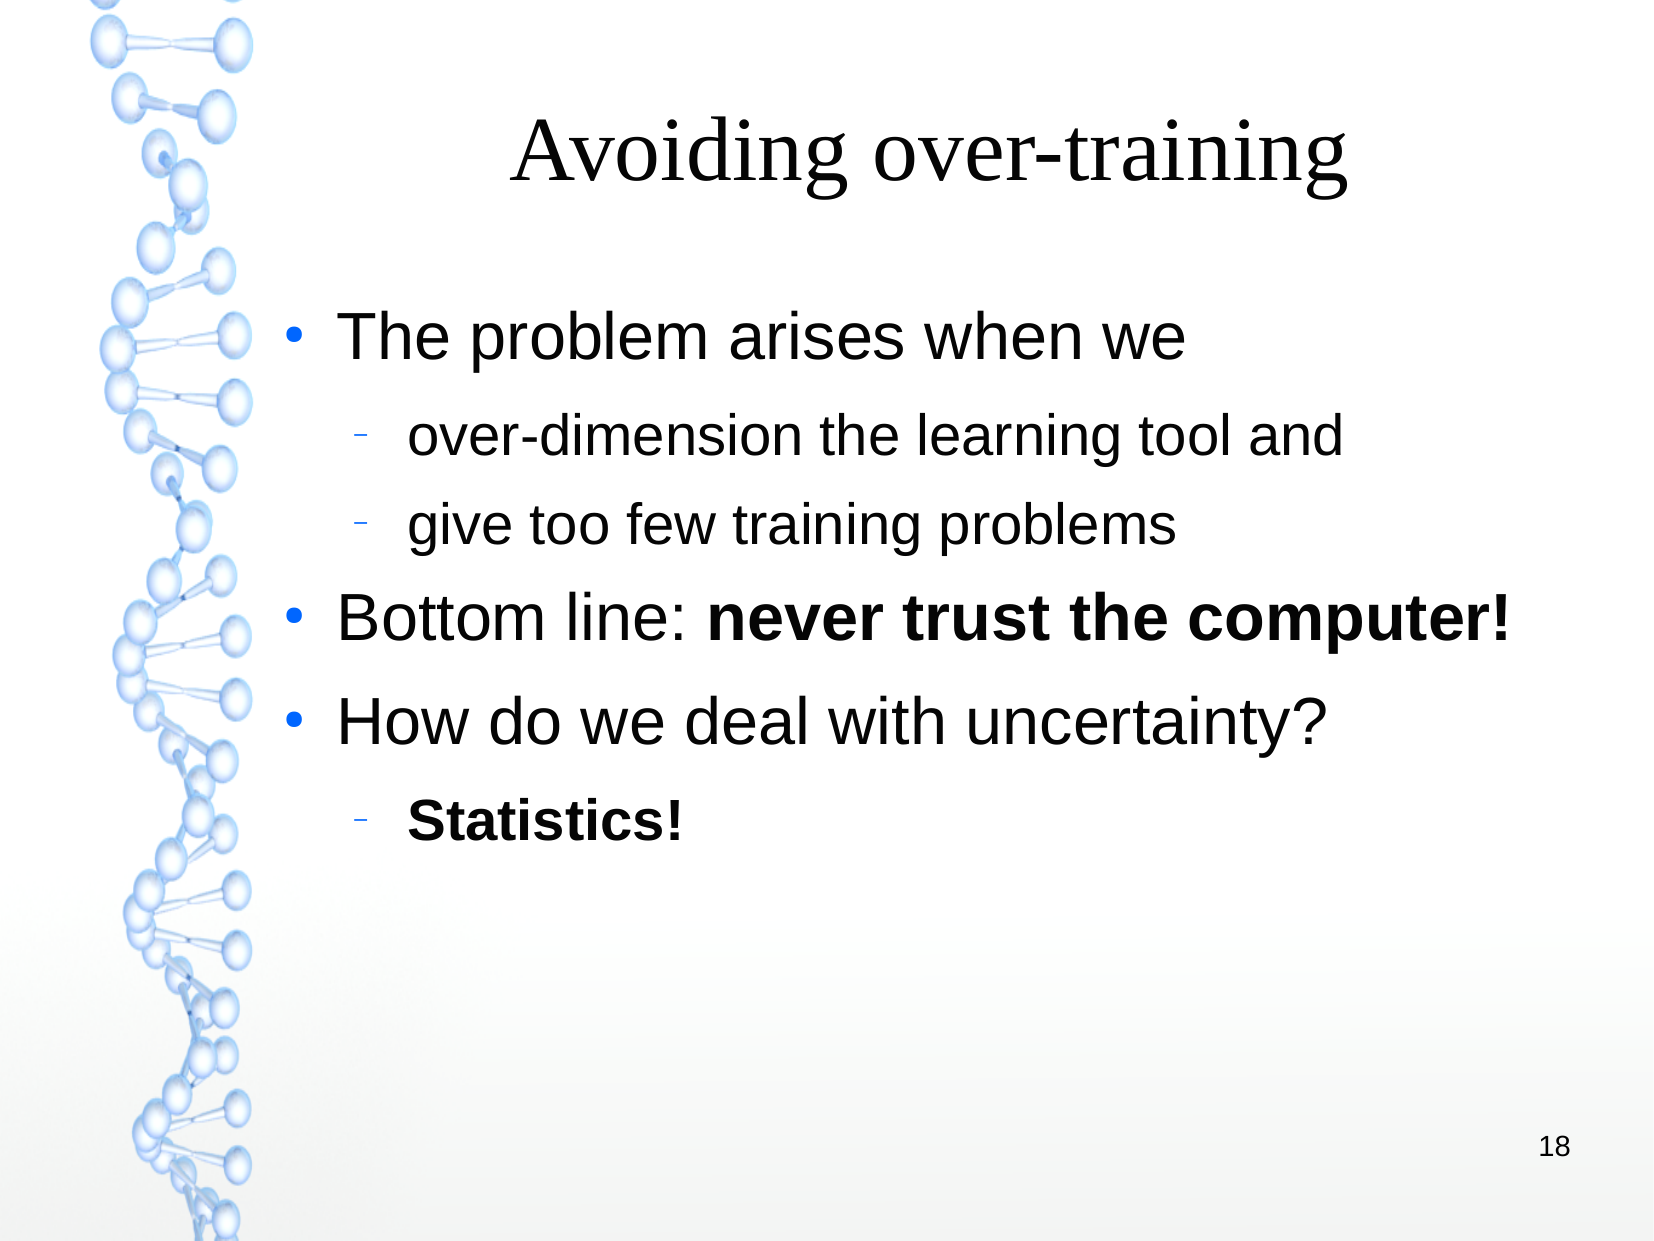

# Avoiding over-training
The problem arises when we
over-dimension the learning tool and
give too few training problems
Bottom line: never trust the computer!
How do we deal with uncertainty?
Statistics!
18